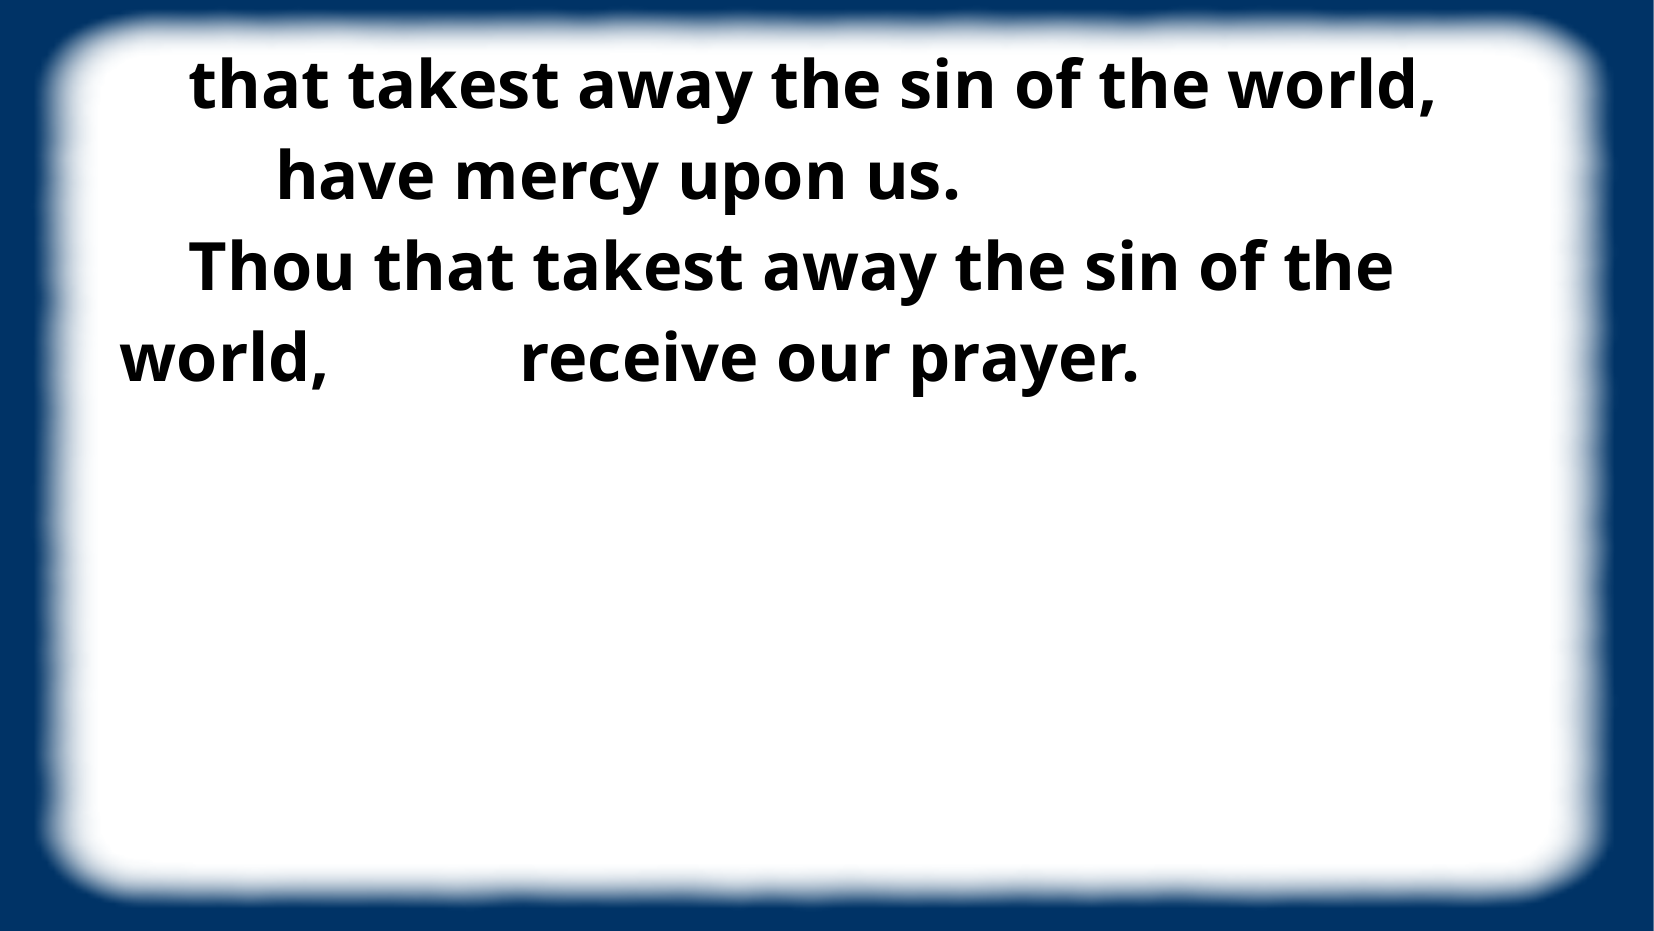

that takest away the sin of the world,
 have mercy upon us.
 Thou that takest away the sin of the world, receive our prayer.